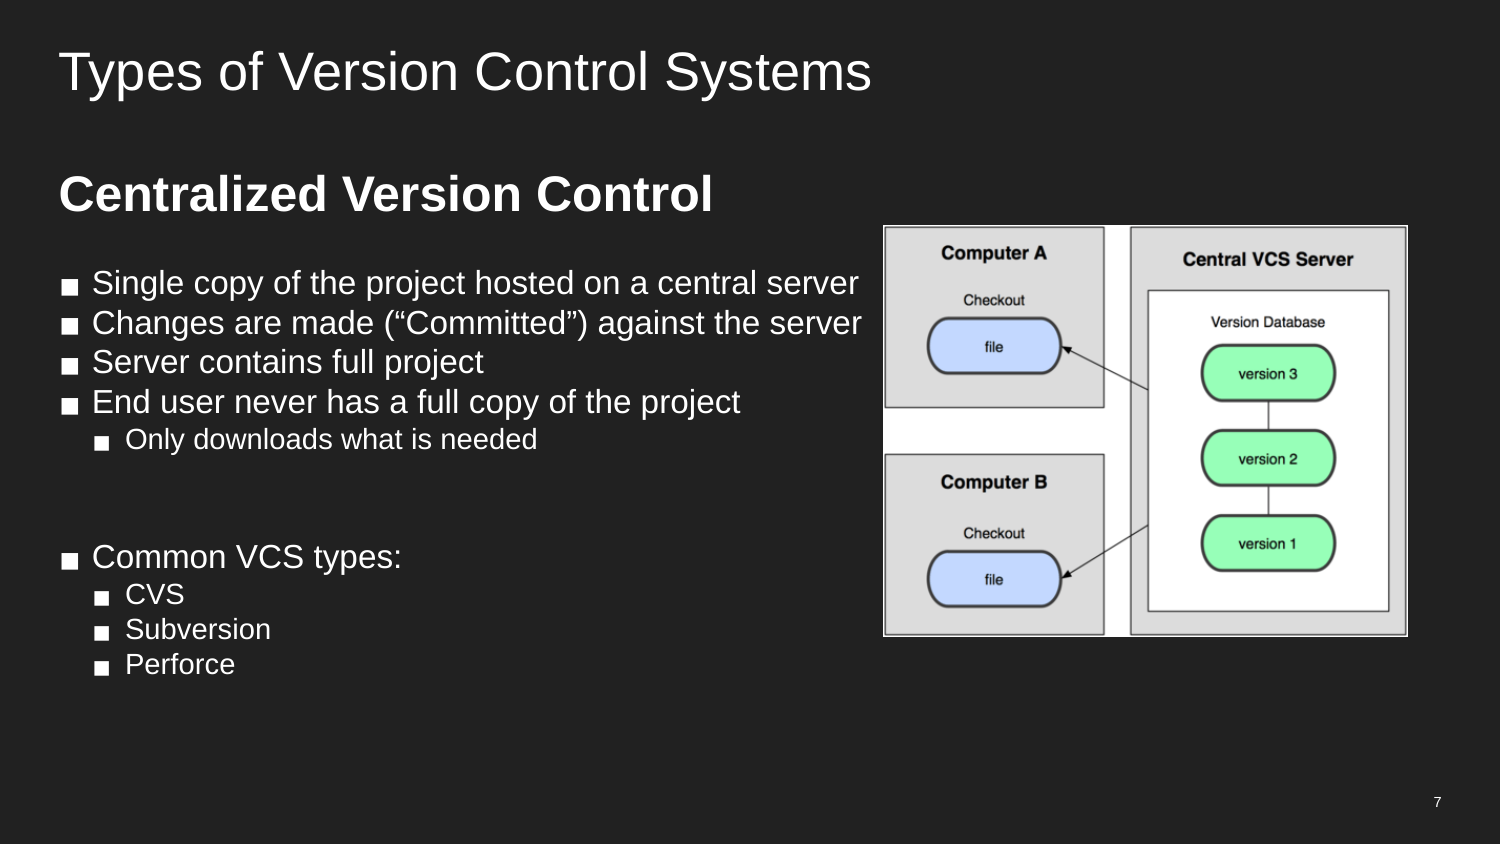

Types of Version Control Systems
# Centralized Version Control
Single copy of the project hosted on a central server
Changes are made (“Committed”) against the server
Server contains full project
End user never has a full copy of the project
Only downloads what is needed
Common VCS types:
CVS
Subversion
Perforce